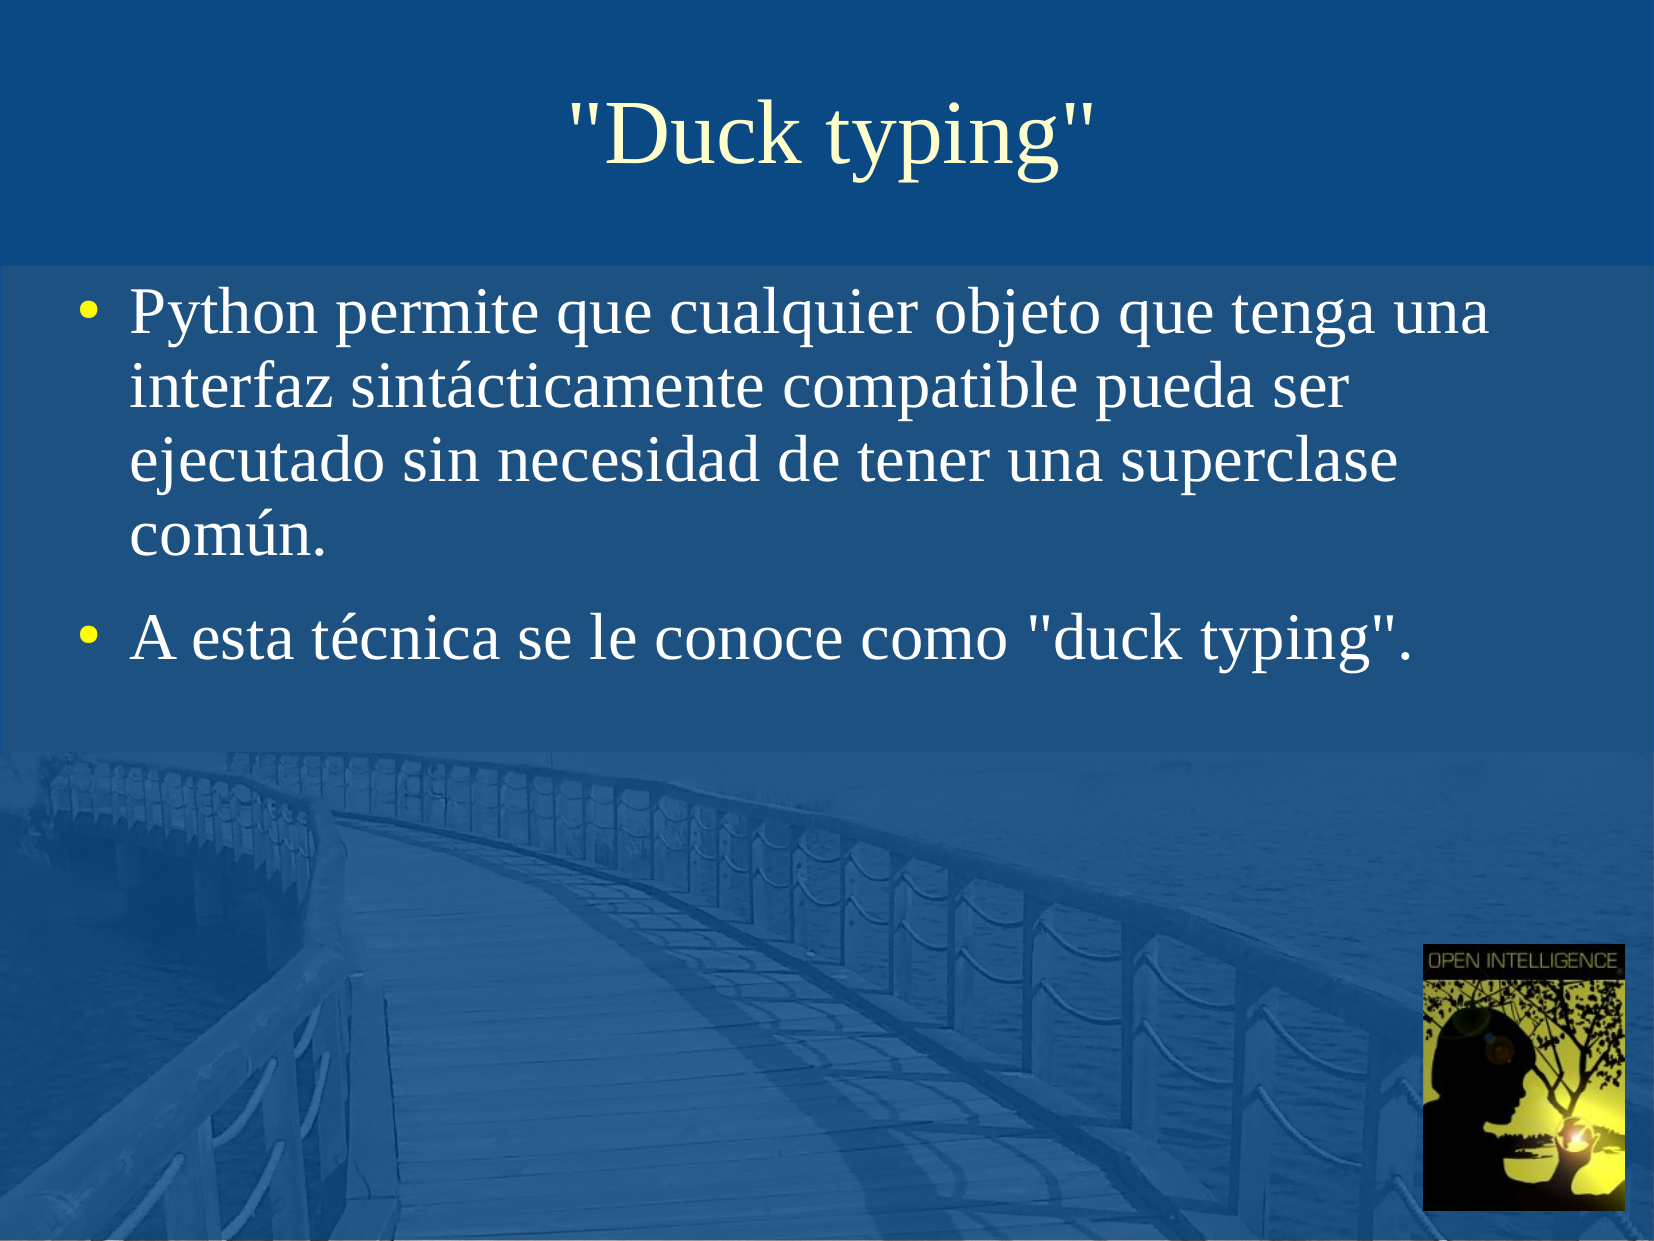

# "Duck typing"
Python permite que cualquier objeto que tenga una interfaz sintácticamente compatible pueda ser ejecutado sin necesidad de tener una superclase común.
A esta técnica se le conoce como "duck typing".